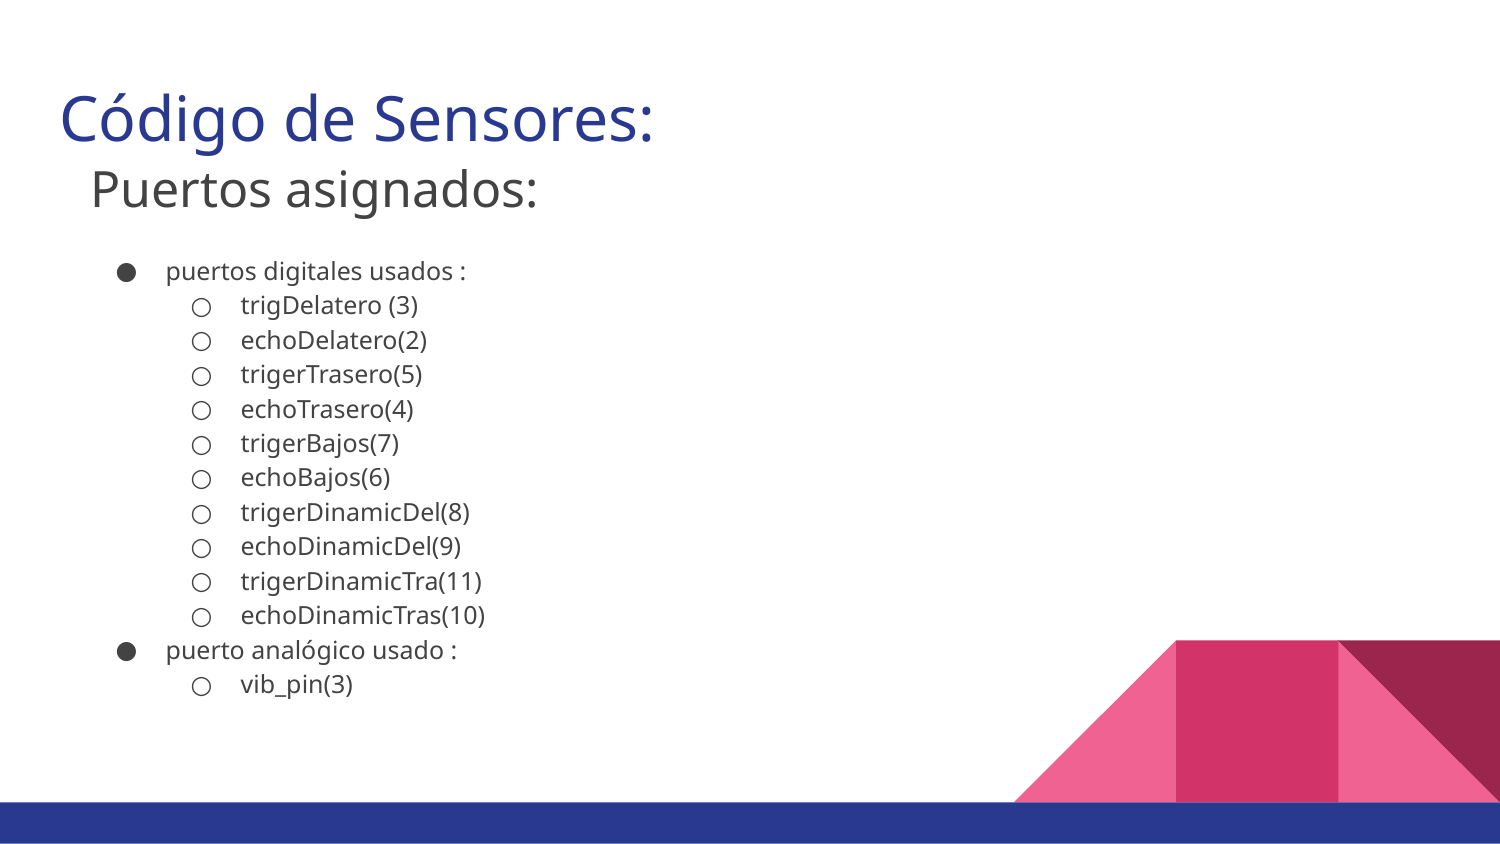

# Código de Sensores:
Puertos asignados:
puertos digitales usados :
trigDelatero (3)
echoDelatero(2)
trigerTrasero(5)
echoTrasero(4)
trigerBajos(7)
echoBajos(6)
trigerDinamicDel(8)
echoDinamicDel(9)
trigerDinamicTra(11)
echoDinamicTras(10)
puerto analógico usado :
vib_pin(3)